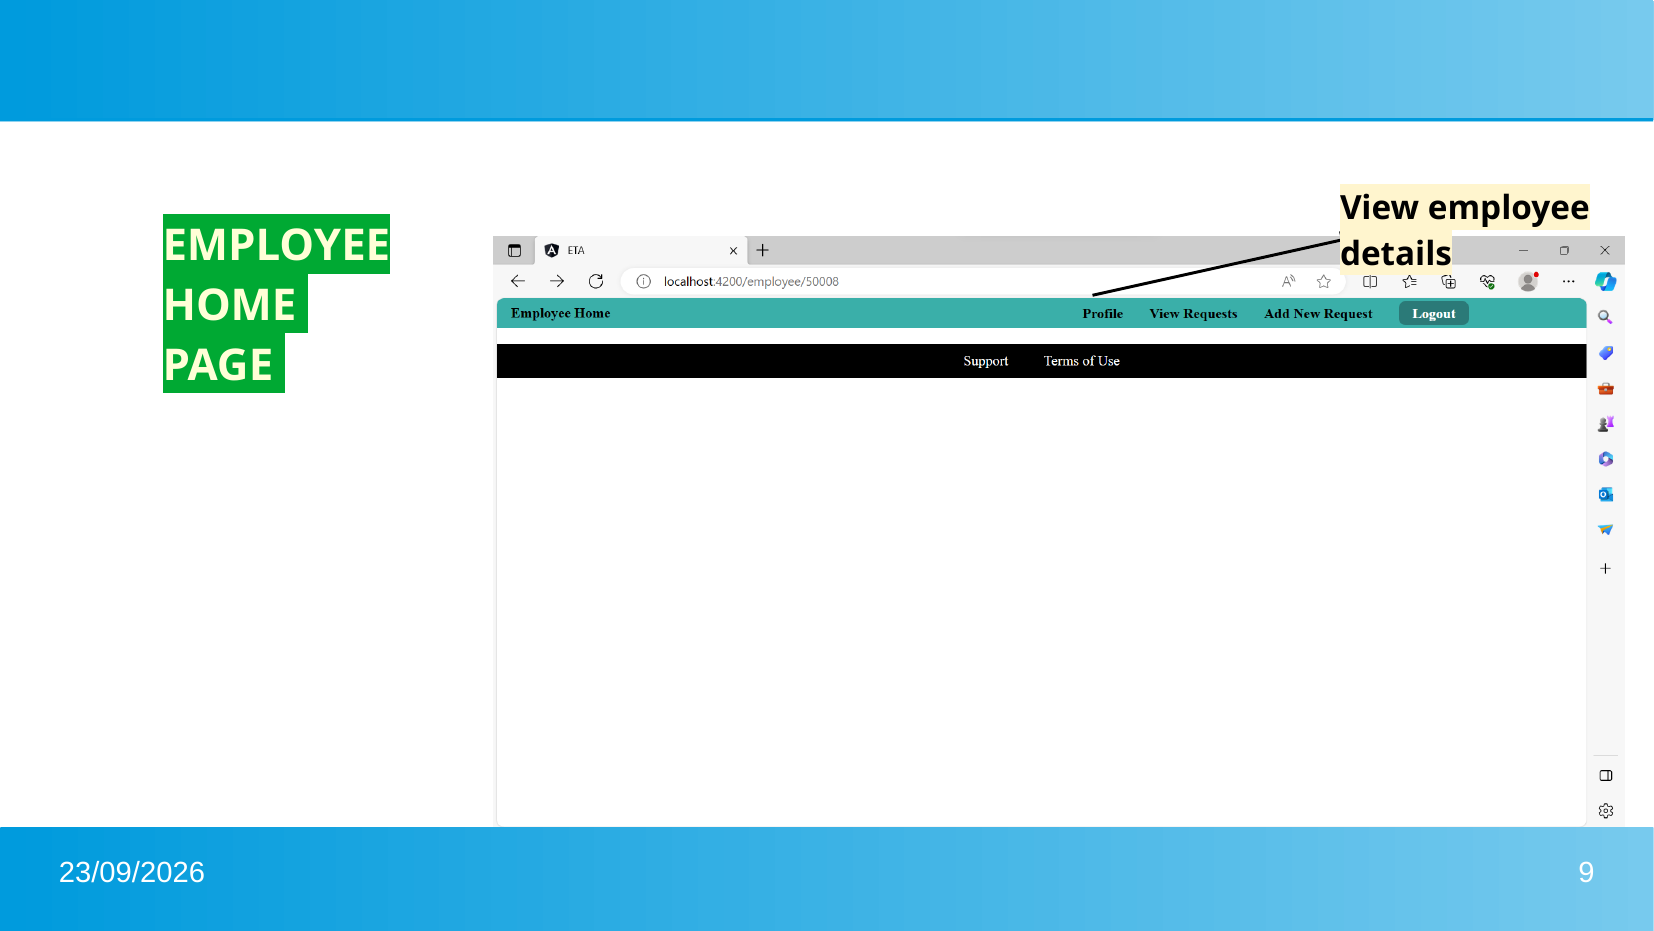

View employee details
EMPLOYEE
HOME
PAGE
9